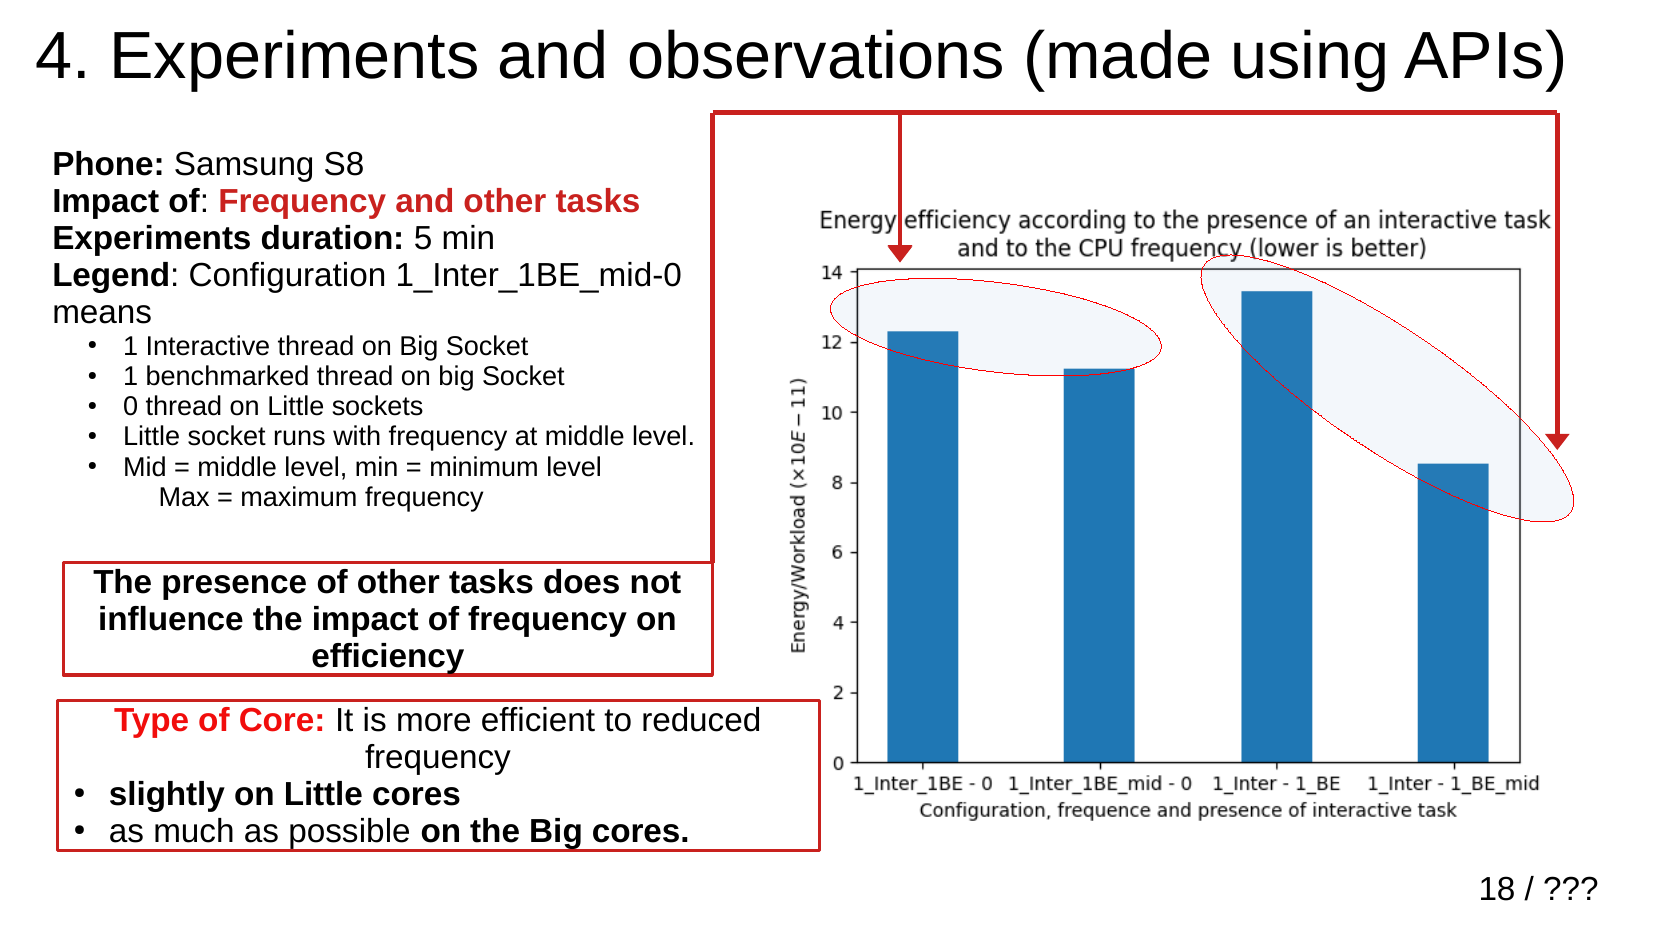

# 4. Experiments and observations (made using APIs)
Phone: Samsung S8
Impact of: Frequency and other tasks
Experiments duration: 5 min
Legend: Configuration 1_Inter_1BE_mid-0 means
1 Interactive thread on Big Socket
1 benchmarked thread on big Socket
0 thread on Little sockets
Little socket runs with frequency at middle level.
Mid = middle level, min = minimum level
Max = maximum frequency
The presence of other tasks does not influence the impact of frequency on efficiency
Type of Core: It is more efficient to reduced frequency
slightly on Little cores
as much as possible on the Big cores.
18 / ???